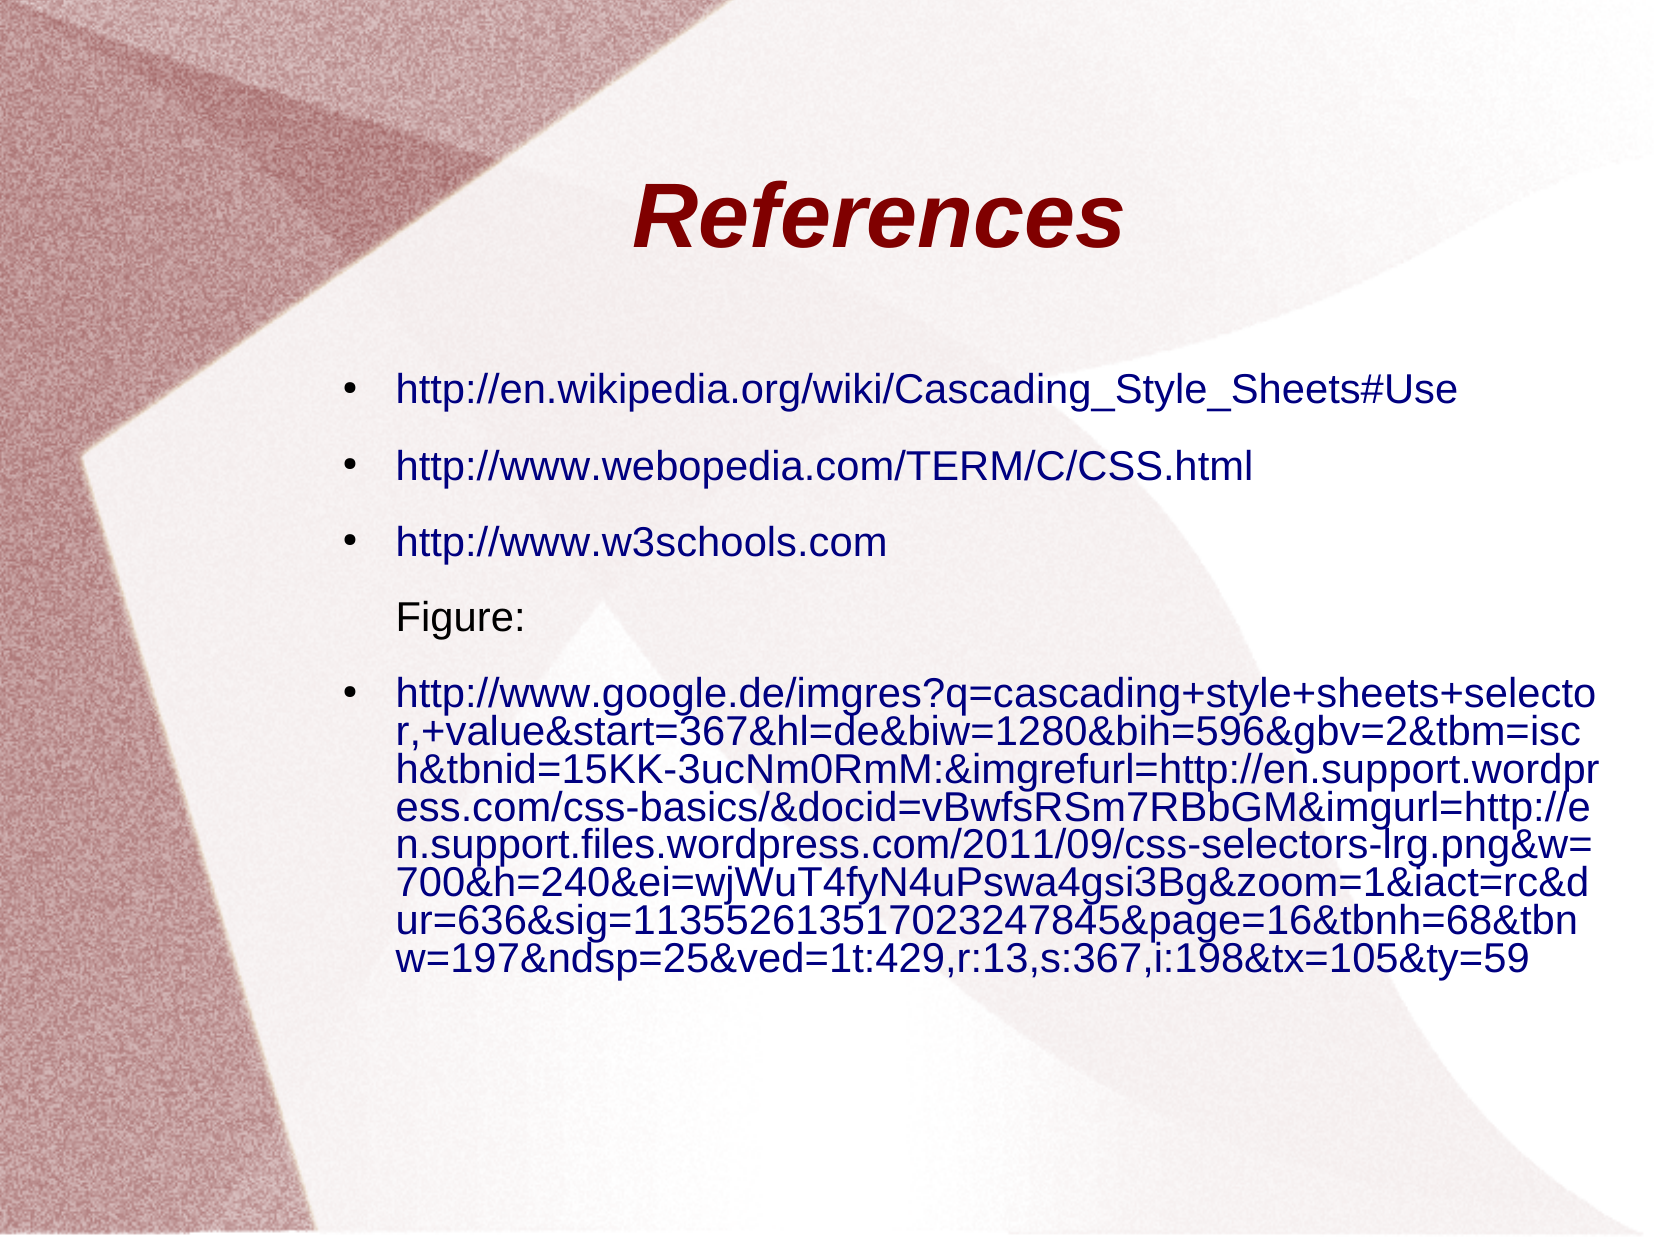

# References
http://en.wikipedia.org/wiki/Cascading_Style_Sheets#Use
http://www.webopedia.com/TERM/C/CSS.html
http://www.w3schools.com
Figure:
http://www.google.de/imgres?q=cascading+style+sheets+selector,+value&start=367&hl=de&biw=1280&bih=596&gbv=2&tbm=isch&tbnid=15KK-3ucNm0RmM:&imgrefurl=http://en.support.wordpress.com/css-basics/&docid=vBwfsRSm7RBbGM&imgurl=http://en.support.files.wordpress.com/2011/09/css-selectors-lrg.png&w=700&h=240&ei=wjWuT4fyN4uPswa4gsi3Bg&zoom=1&iact=rc&dur=636&sig=113552613517023247845&page=16&tbnh=68&tbnw=197&ndsp=25&ved=1t:429,r:13,s:367,i:198&tx=105&ty=59